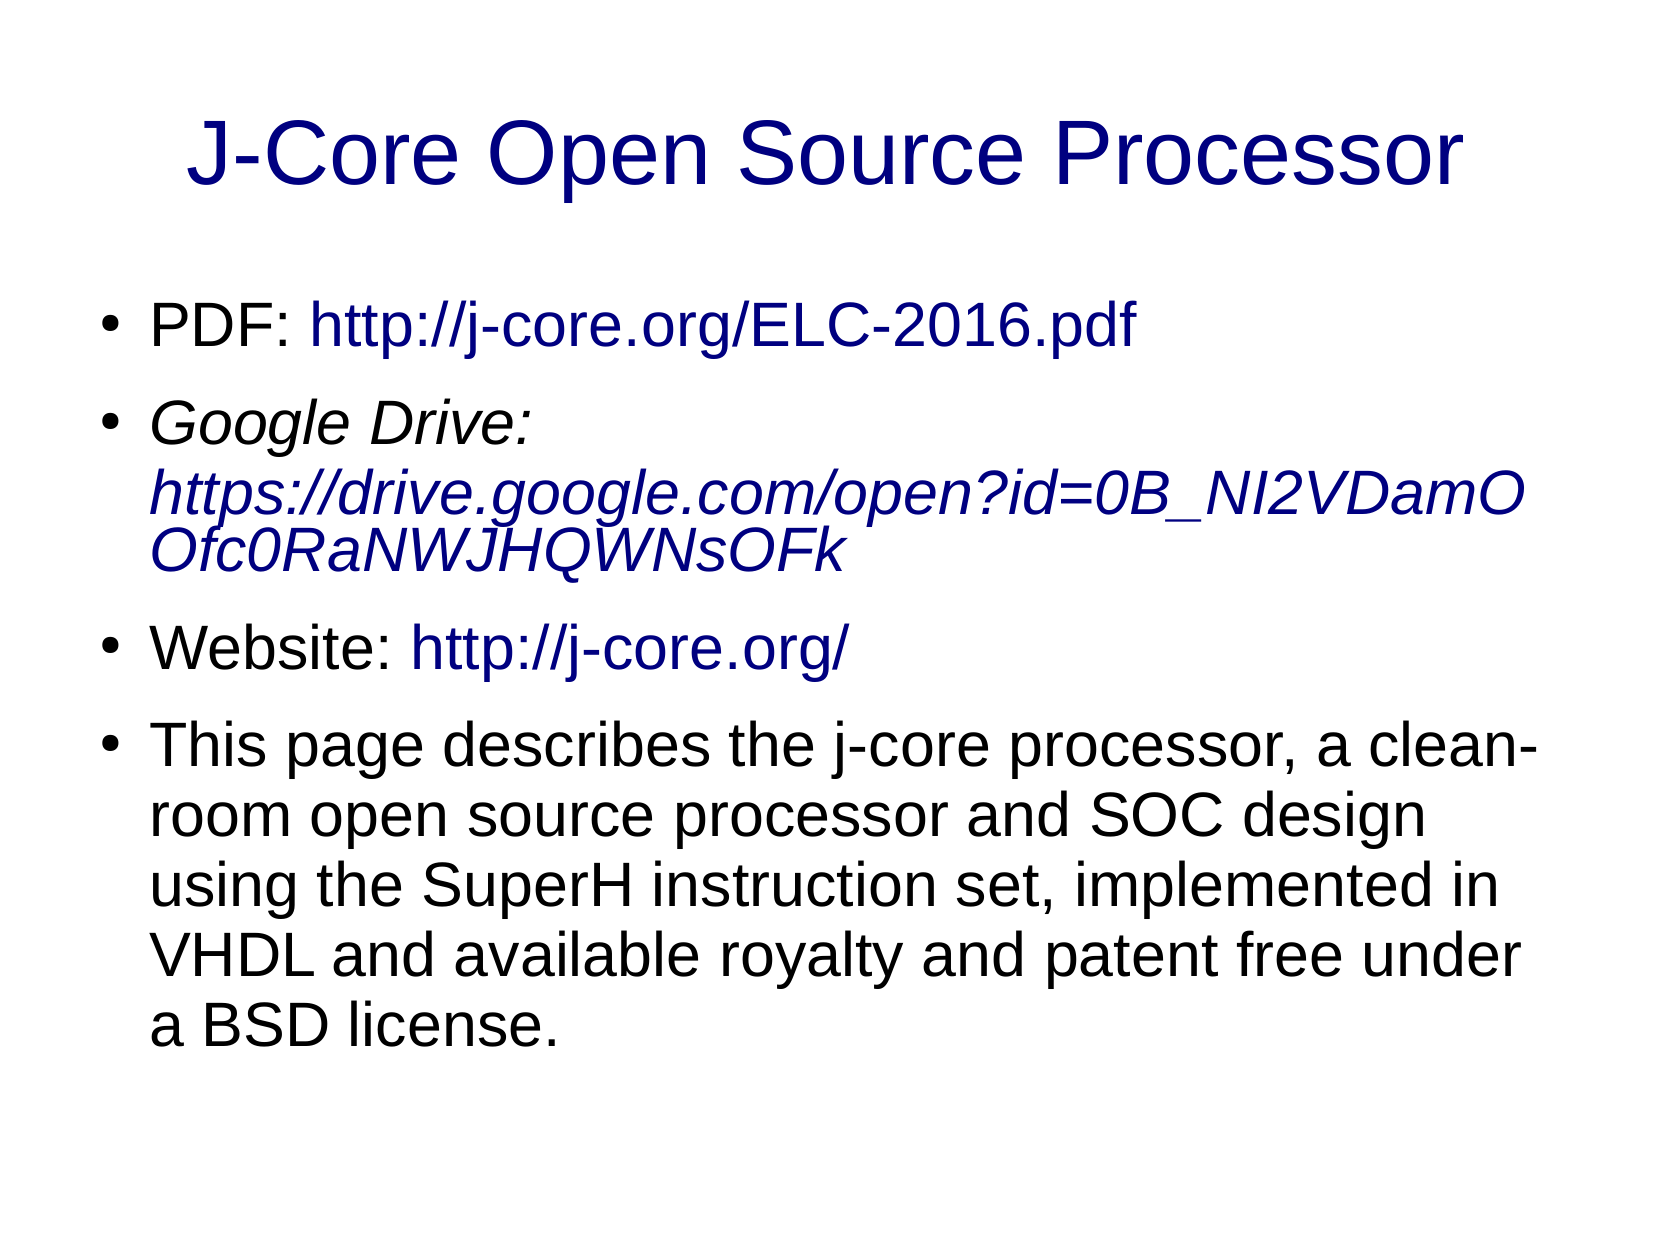

# J-Core Open Source Processor
PDF: http://j-core.org/ELC-2016.pdf
Google Drive: https://drive.google.com/open?id=0B_NI2VDamOOfc0RaNWJHQWNsOFk
Website: http://j-core.org/
This page describes the j-core processor, a clean-room open source processor and SOC design using the SuperH instruction set, implemented in VHDL and available royalty and patent free under a BSD license.